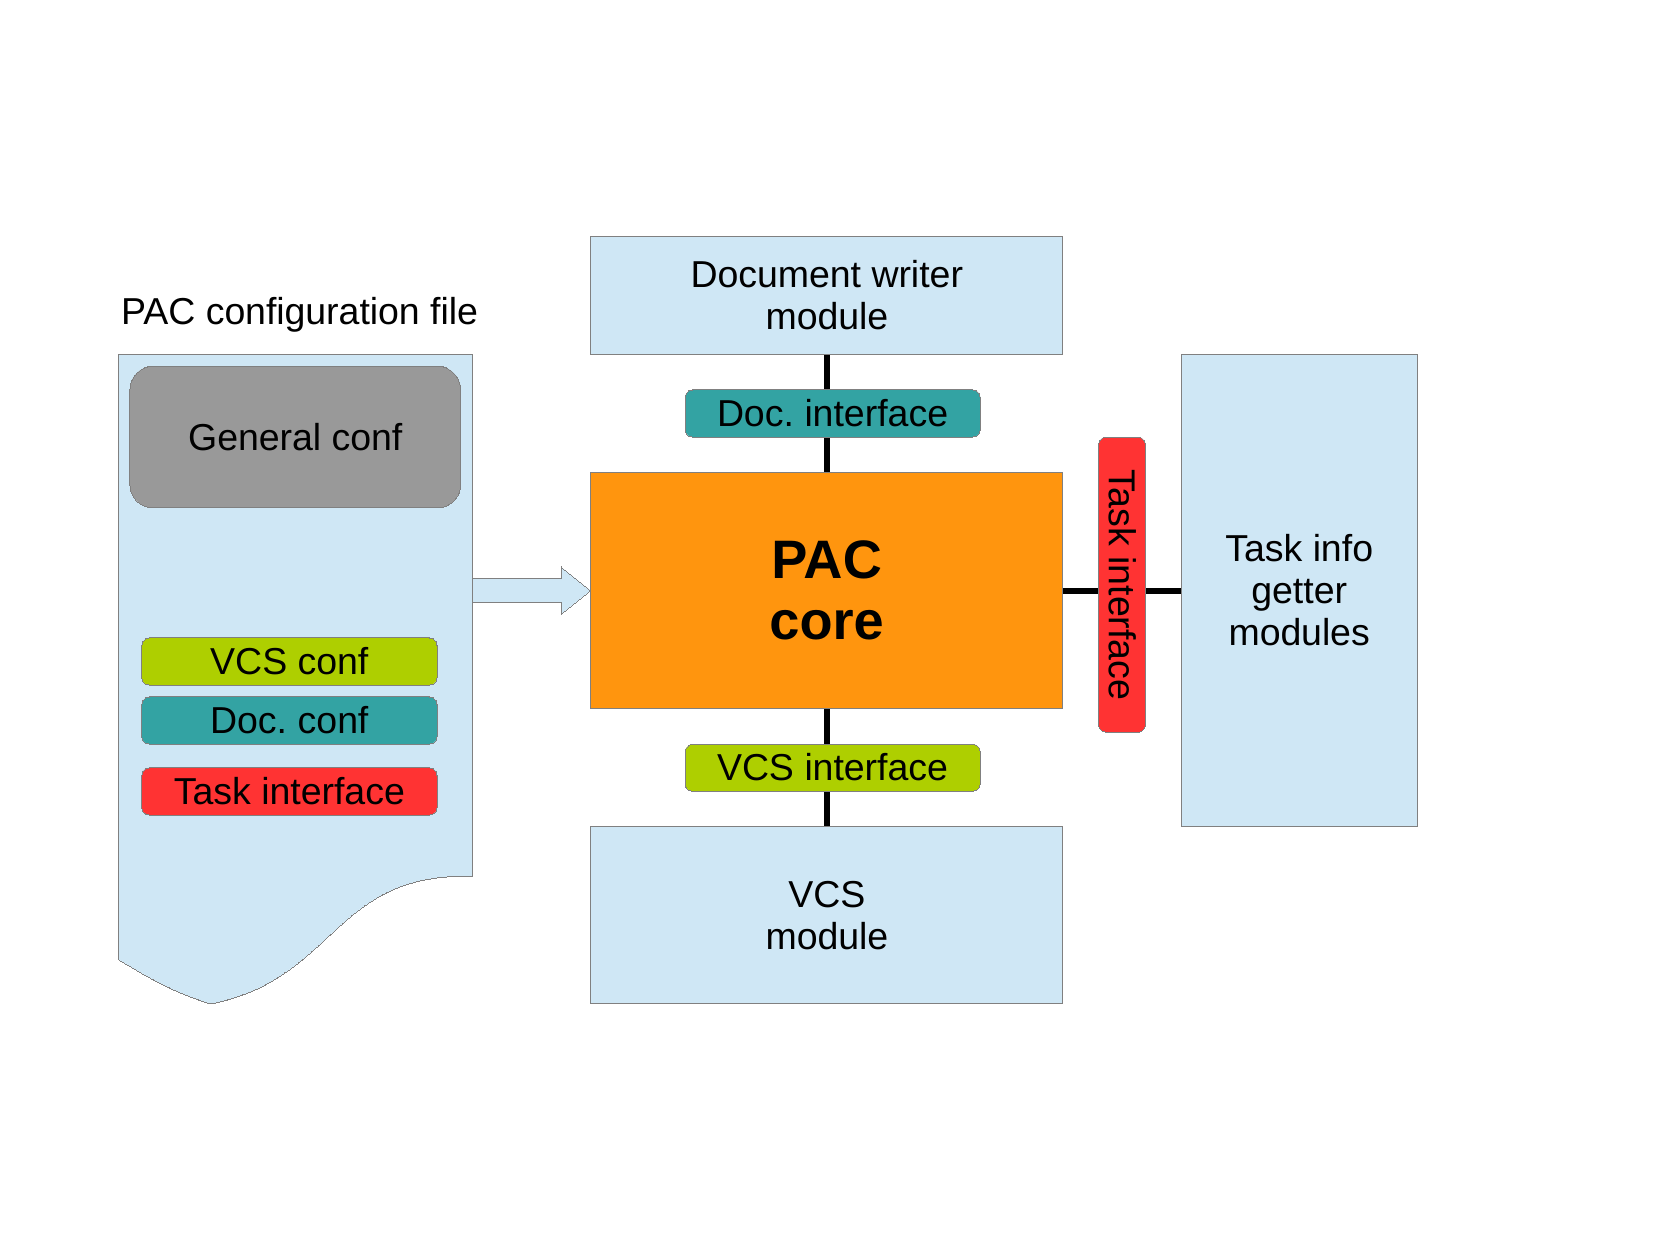

Document writer
module
PAC configuration file
Task info
getter
modules
General conf
Doc. interface
PAC
core
Task interface
VCS conf
Doc. conf
VCS interface
Task interface
VCS
module